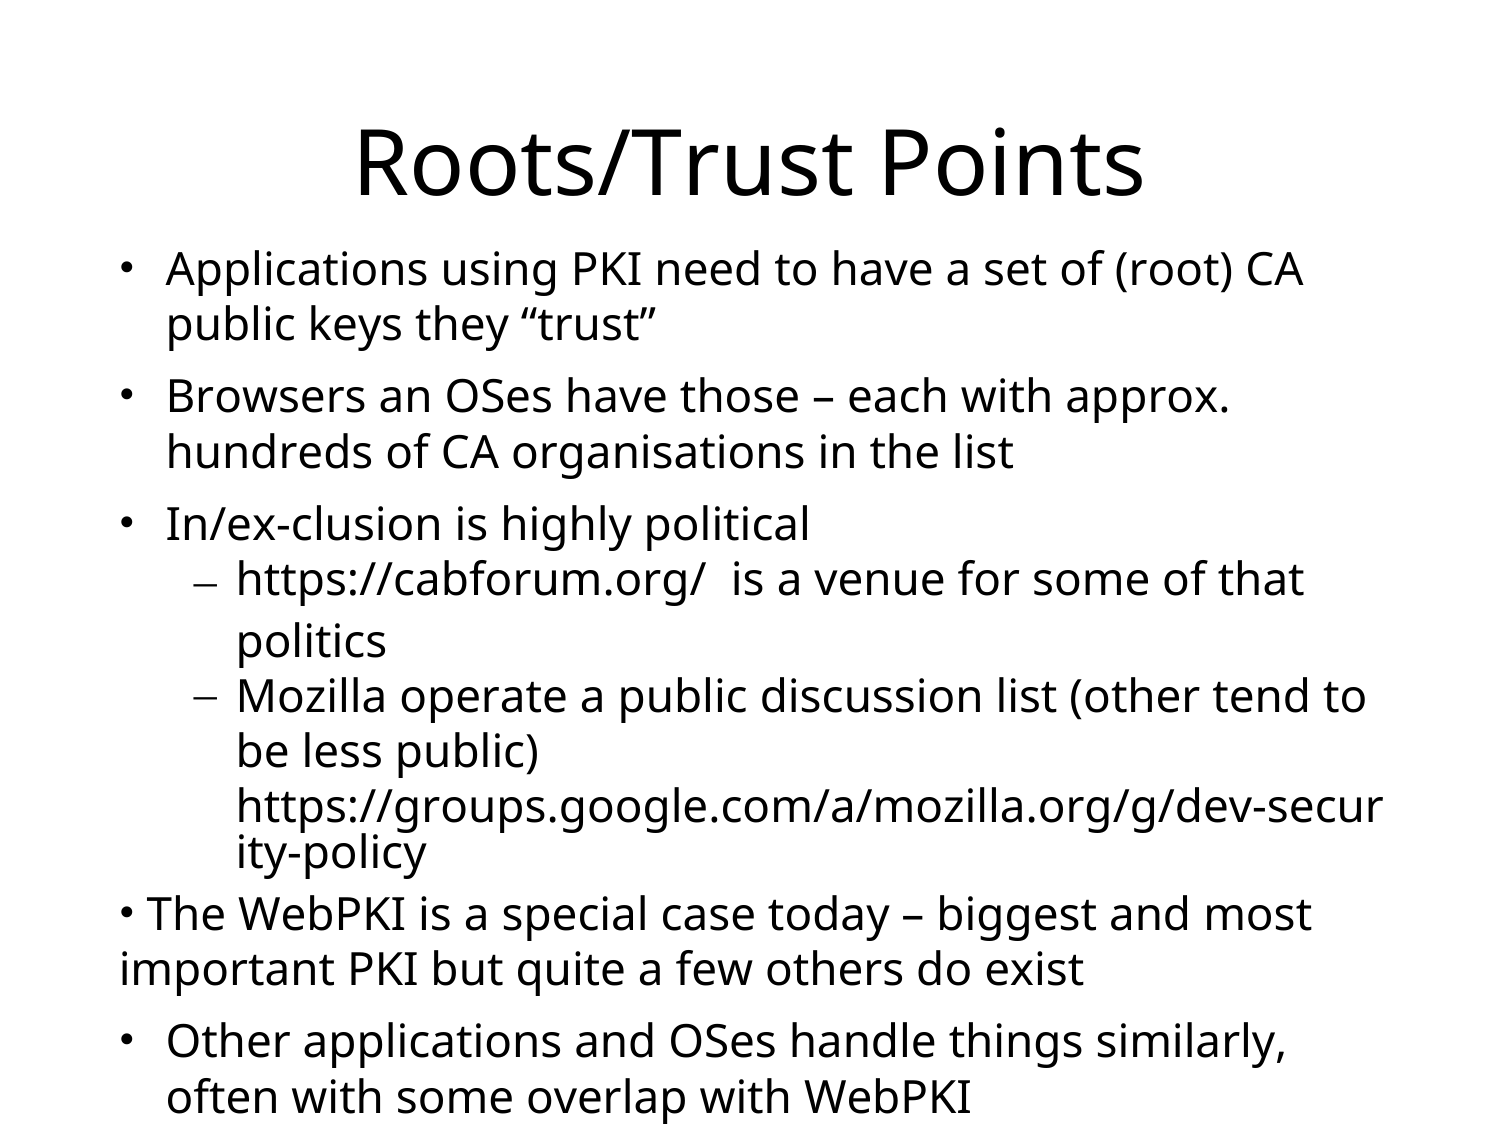

Roots/Trust Points
Applications using PKI need to have a set of (root) CA public keys they “trust”
Browsers an OSes have those – each with approx. hundreds of CA organisations in the list
In/ex-clusion is highly political
https://cabforum.org/ is a venue for some of that politics
Mozilla operate a public discussion list (other tend to be less public) https://groups.google.com/a/mozilla.org/g/dev-security-policy
 The WebPKI is a special case today – biggest and most important PKI but quite a few others do exist
Other applications and OSes handle things similarly, often with some overlap with WebPKI